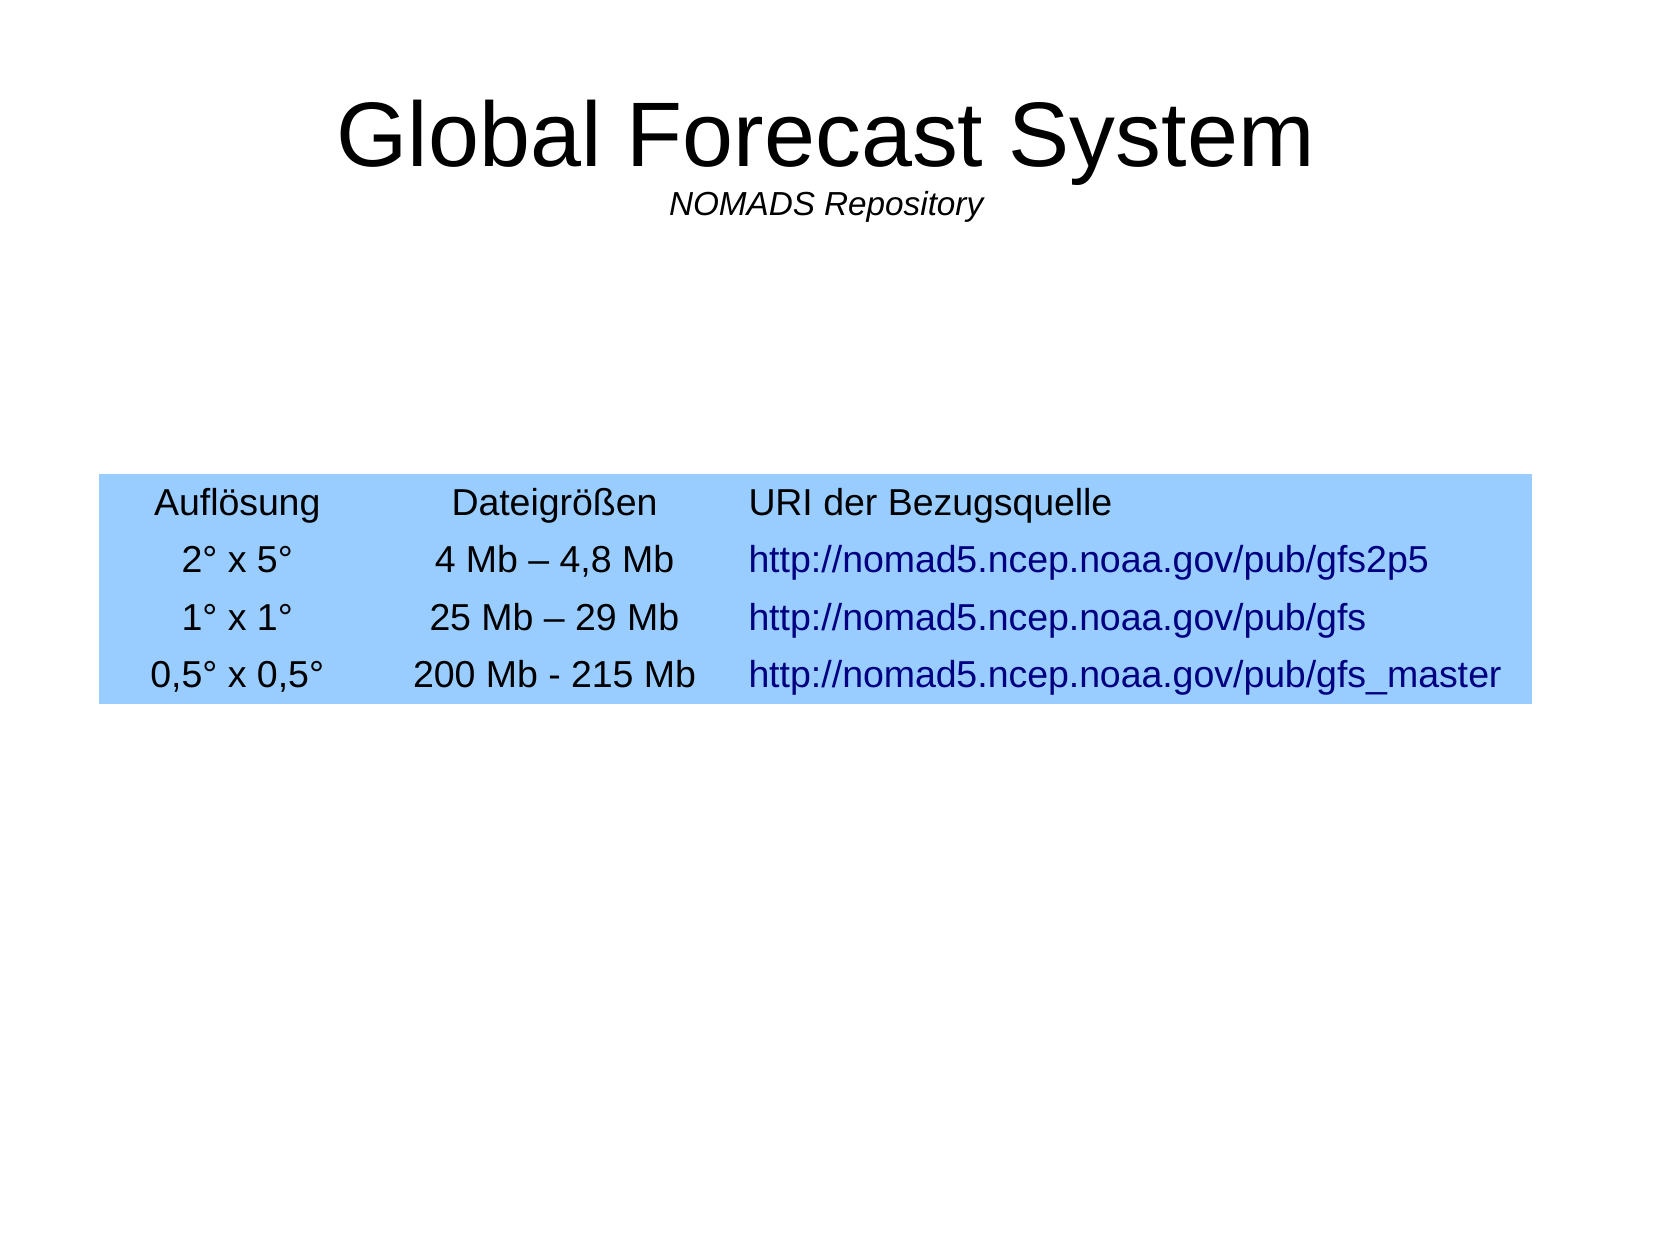

# Global Forecast System NOMADS Repository
| Auflösung | Dateigrößen | URI der Bezugsquelle |
| --- | --- | --- |
| 2° x 5° | 4 Mb – 4,8 Mb | http://nomad5.ncep.noaa.gov/pub/gfs2p5 |
| 1° x 1° | 25 Mb – 29 Mb | http://nomad5.ncep.noaa.gov/pub/gfs |
| 0,5° x 0,5° | 200 Mb - 215 Mb | http://nomad5.ncep.noaa.gov/pub/gfs\_master |